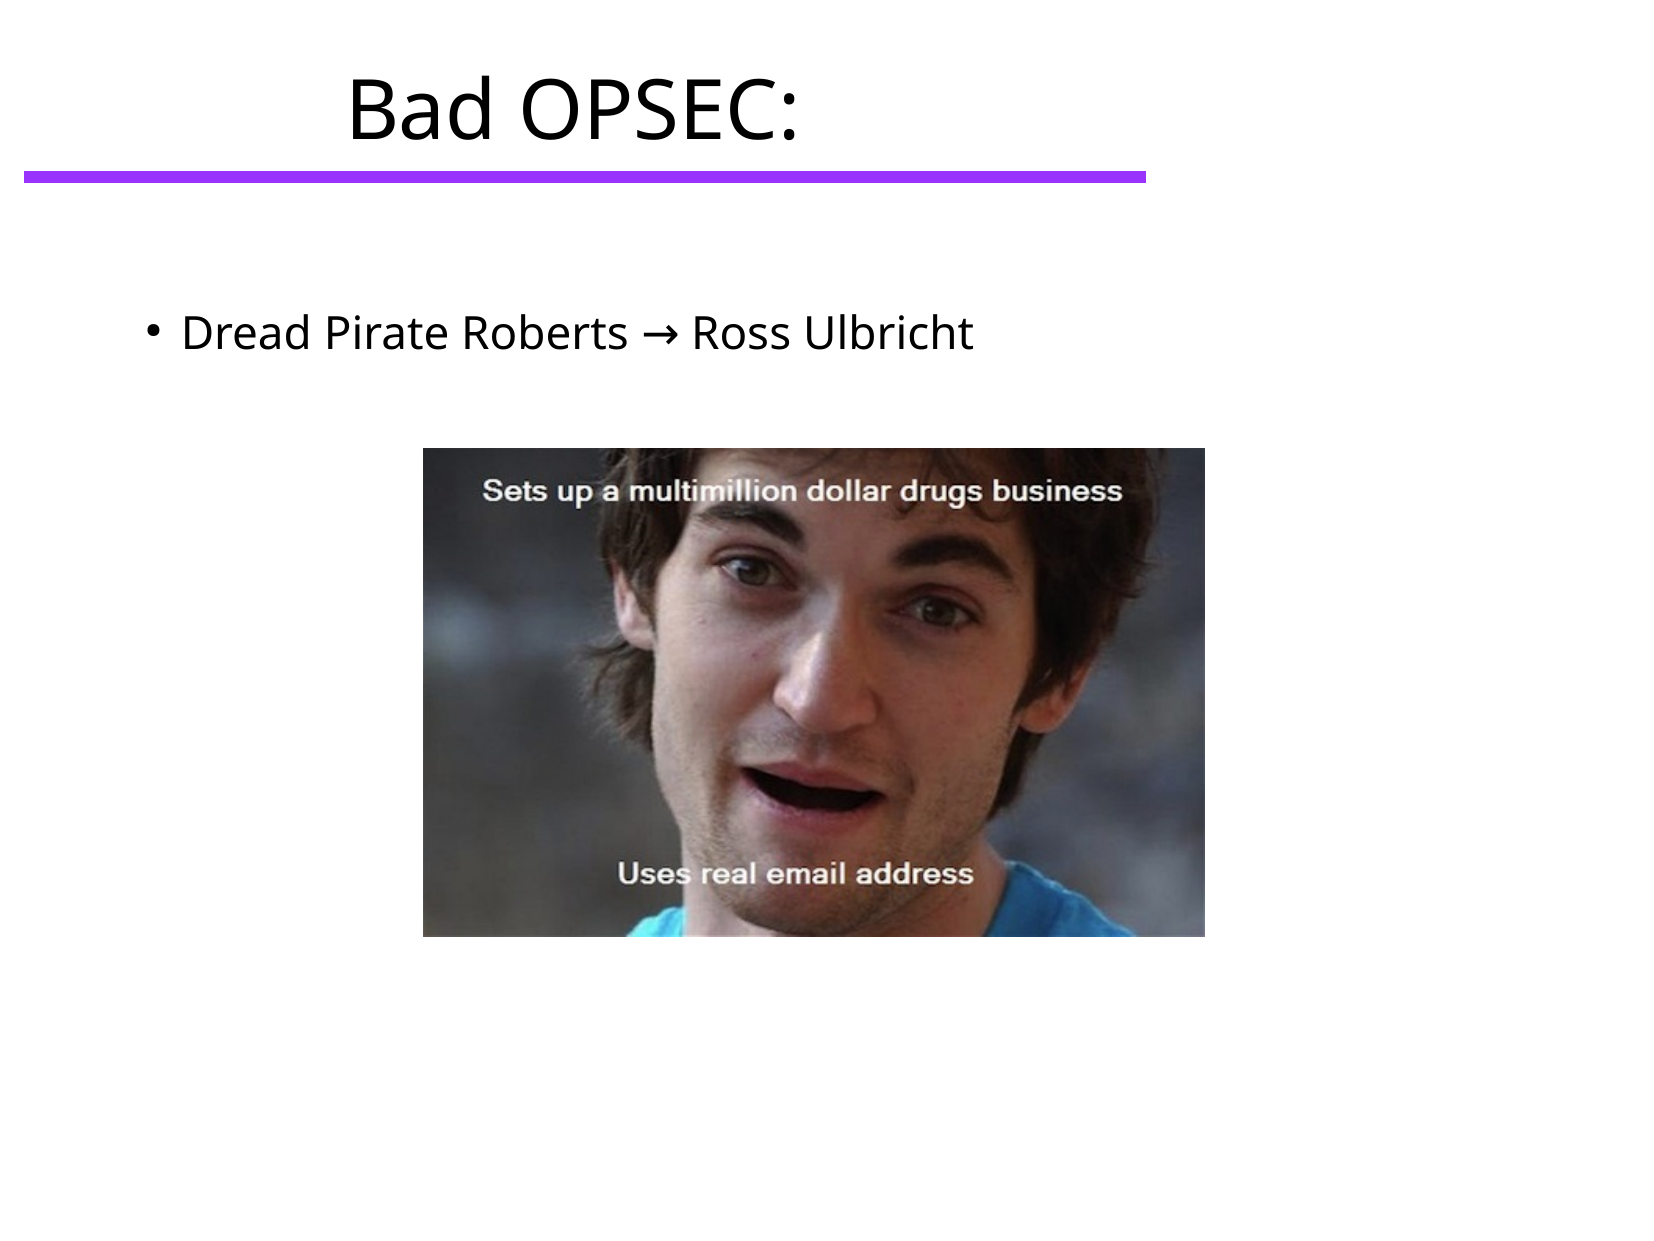

# Bad OPSEC:
Dread Pirate Roberts → Ross Ulbricht